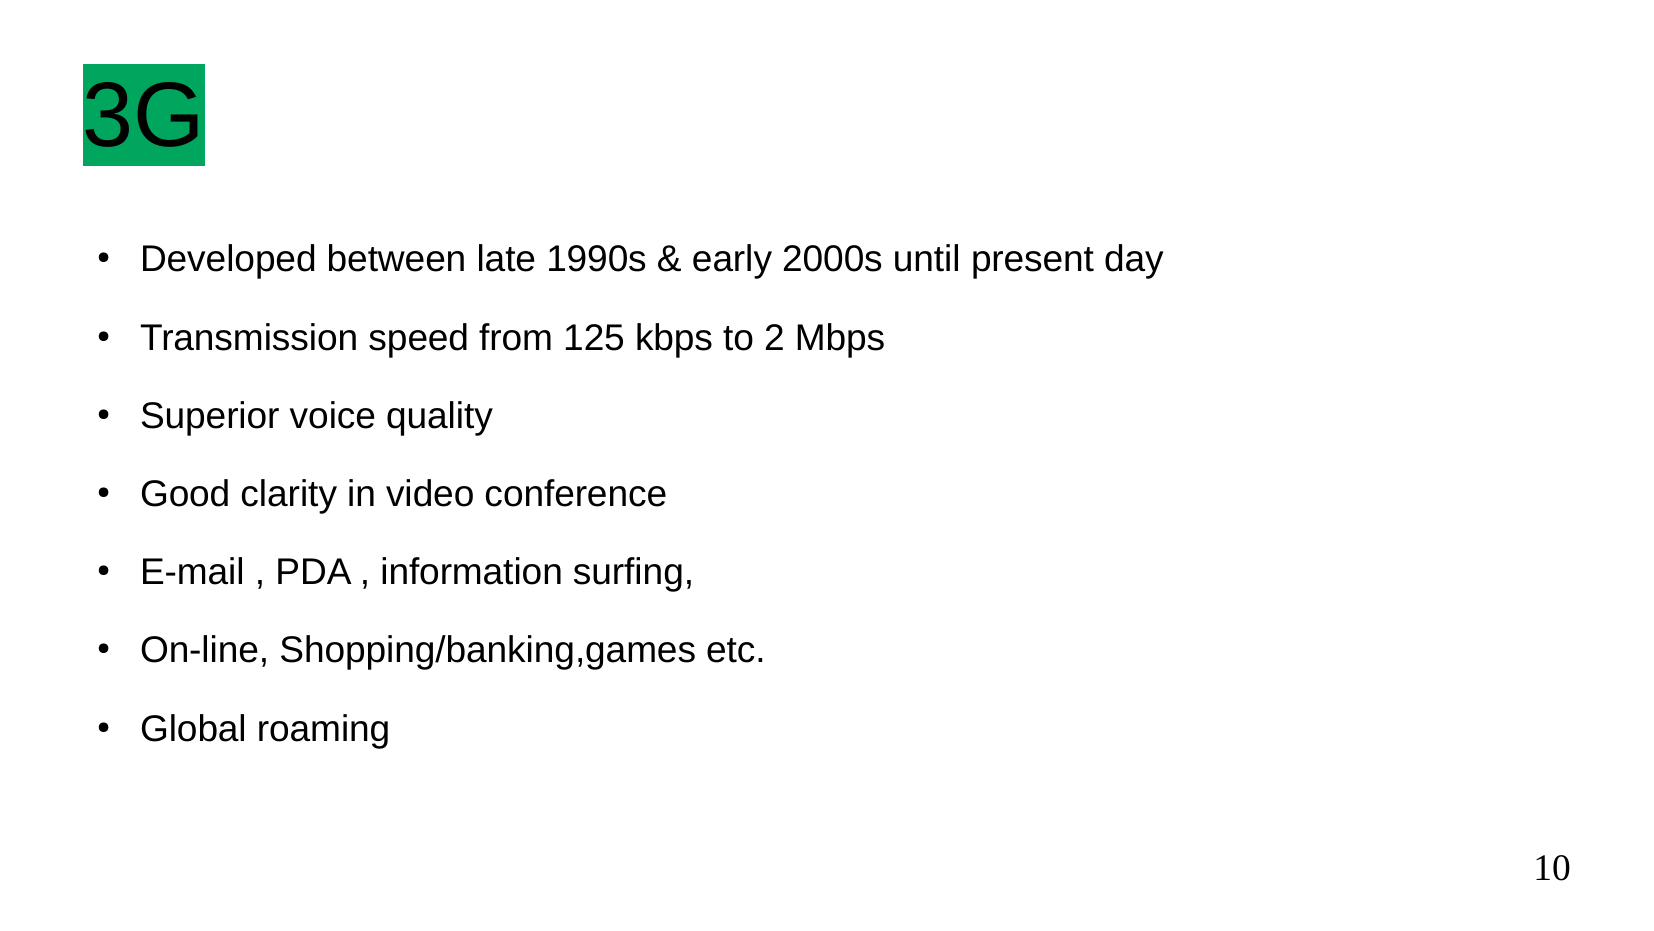

# 3G
Developed between late 1990s & early 2000s until present day
Transmission speed from 125 kbps to 2 Mbps
Superior voice quality
Good clarity in video conference
E-mail , PDA , information surfing,
On-line, Shopping/banking,games etc.
Global roaming
10